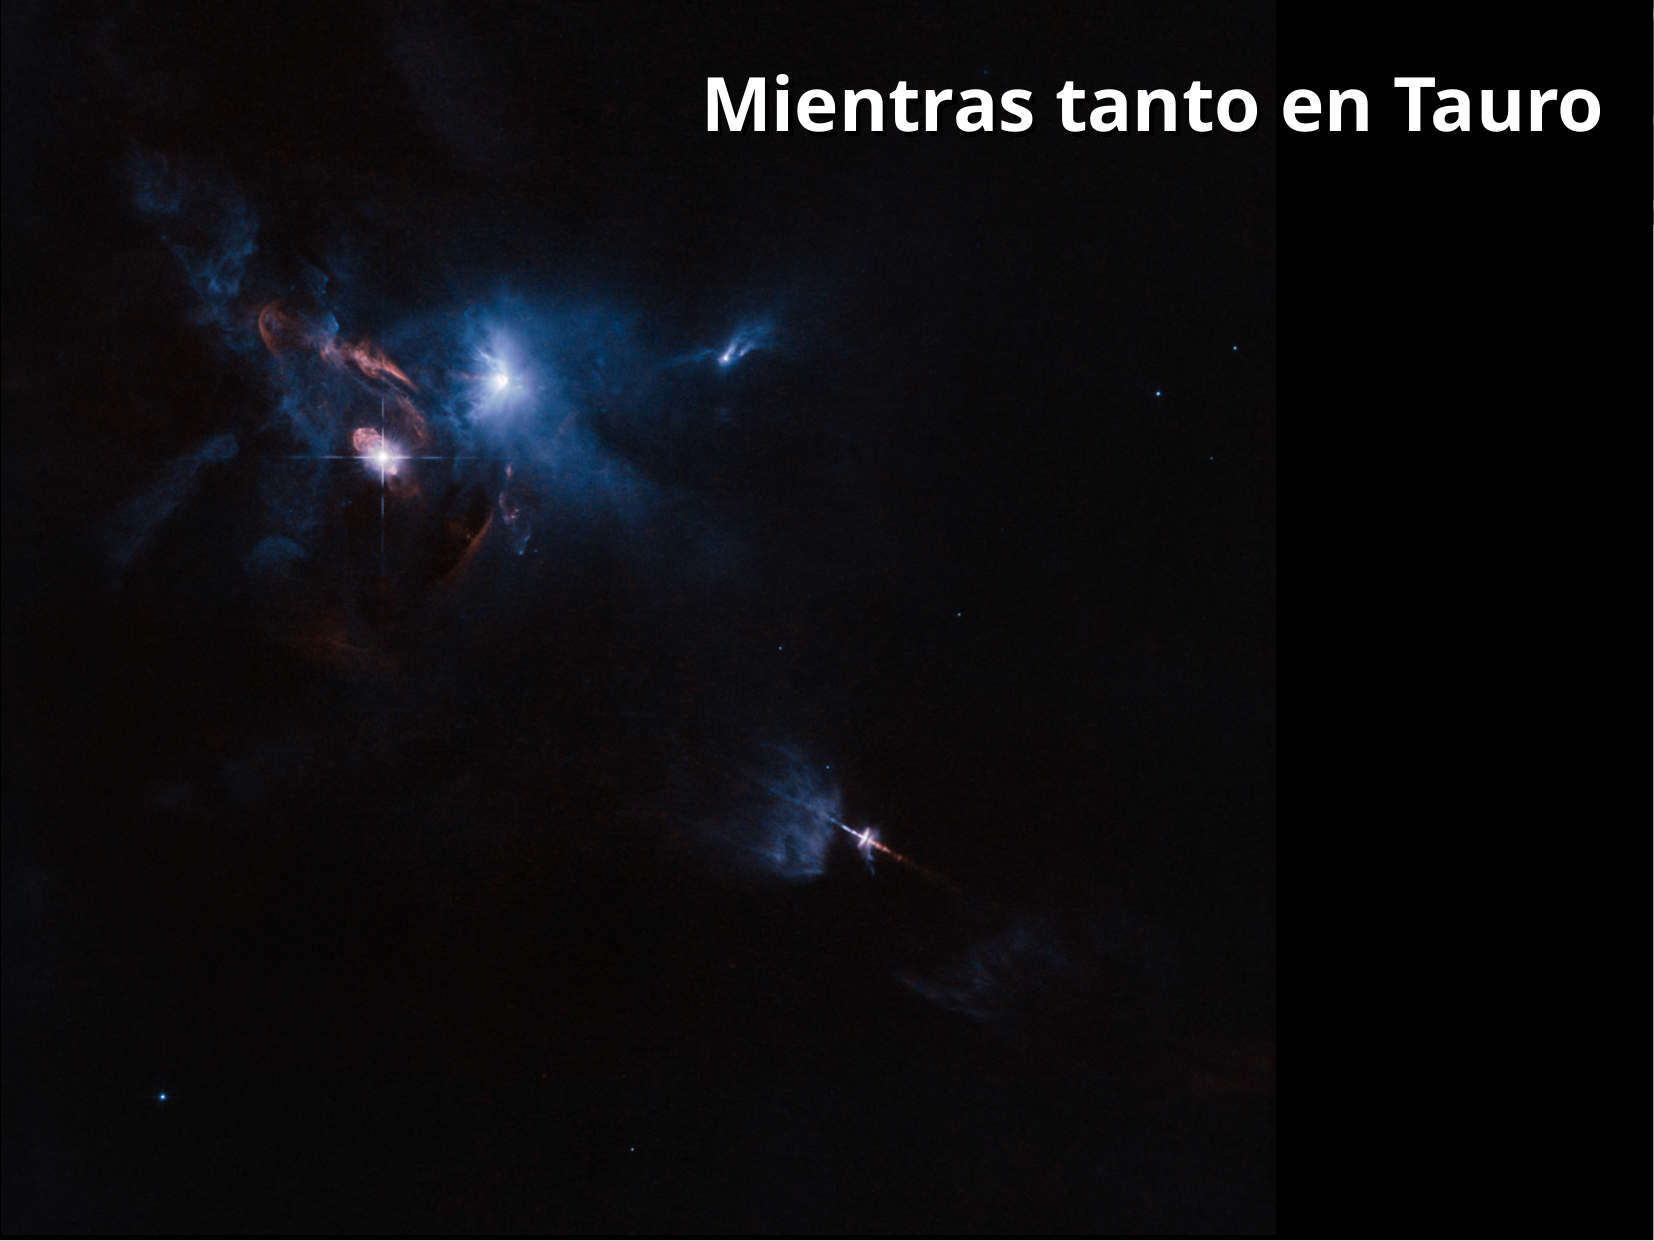

# Mientras tanto en Tauro
H. Asorey - Física IV B
46